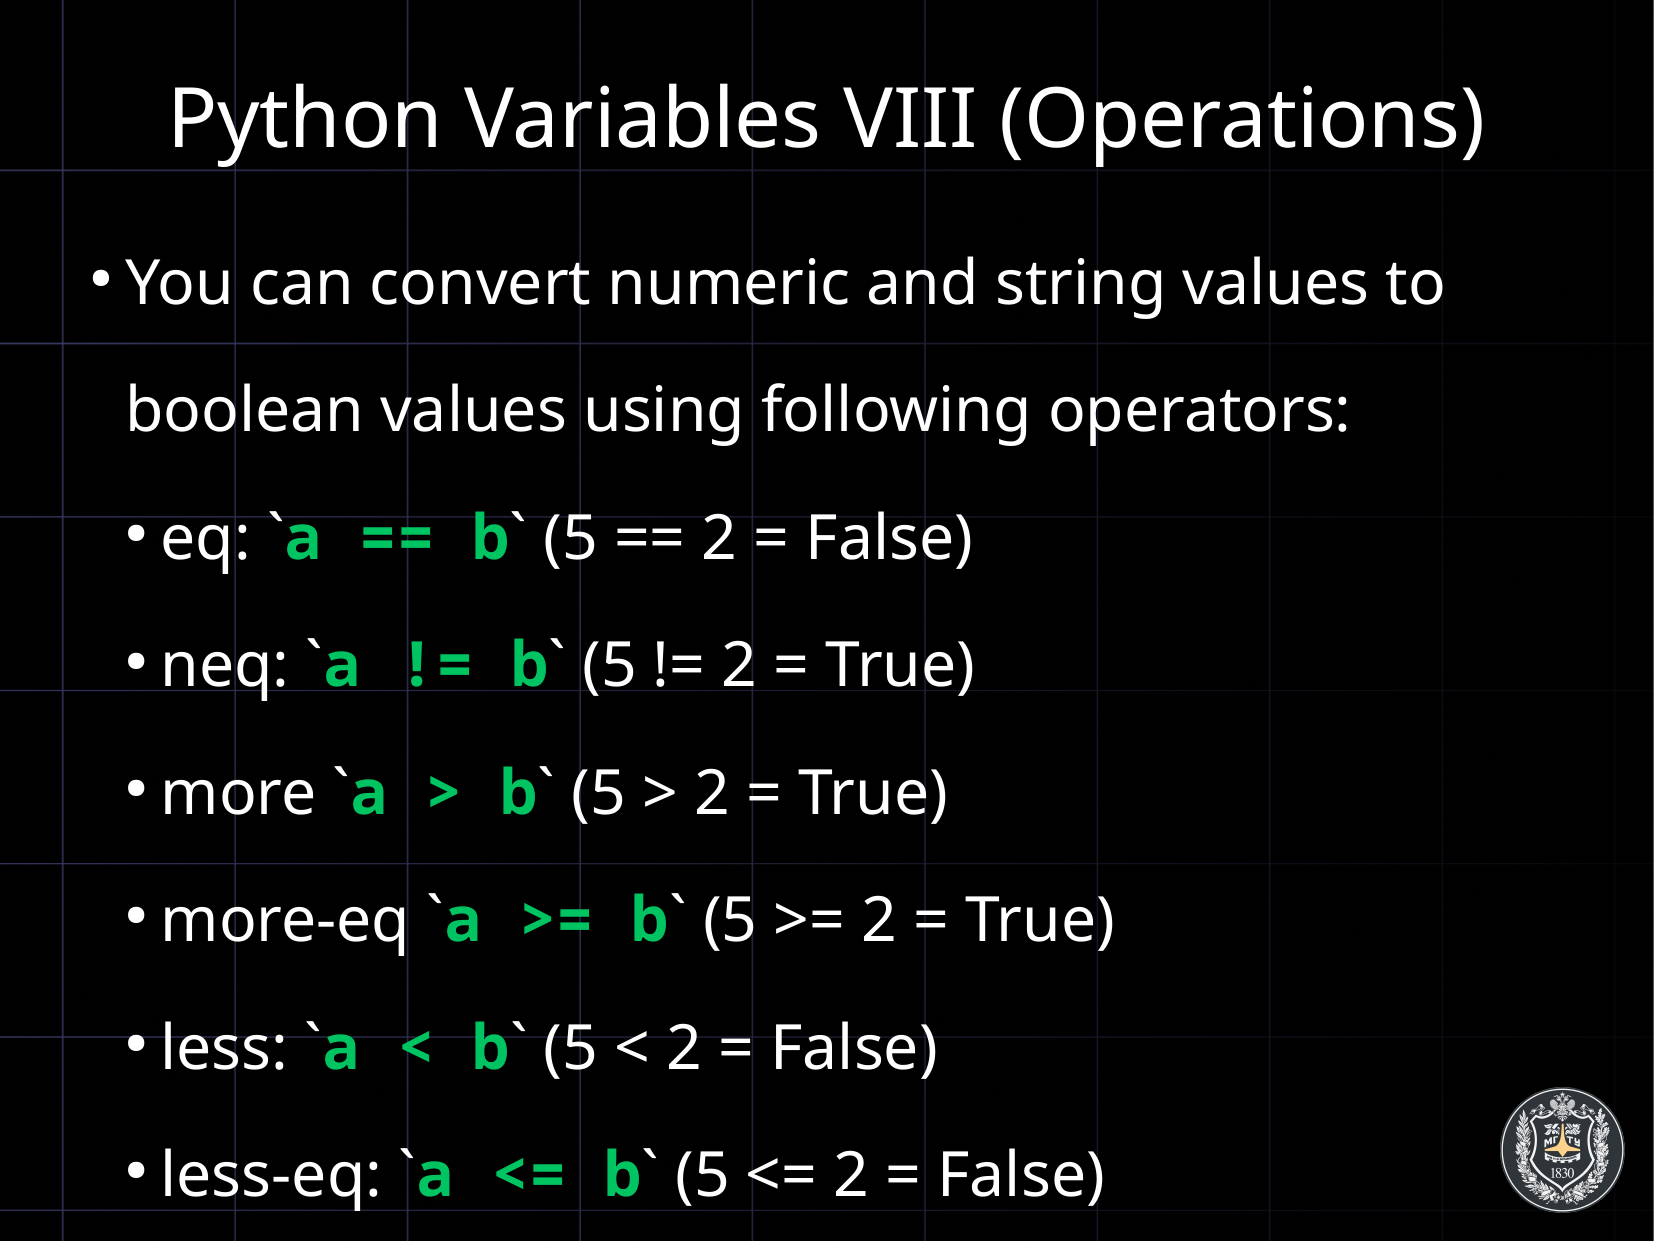

# Python Variables VIII (Operations)
You can convert numeric and string values to boolean values using following operators:
eq: `a == b` (5 == 2 = False)
neq: `a != b` (5 != 2 = True)
more `a > b` (5 > 2 = True)
more-eq `a >= b` (5 >= 2 = True)
less: `a < b` (5 < 2 = False)
less-eq: `a <= b` (5 <= 2 = False)